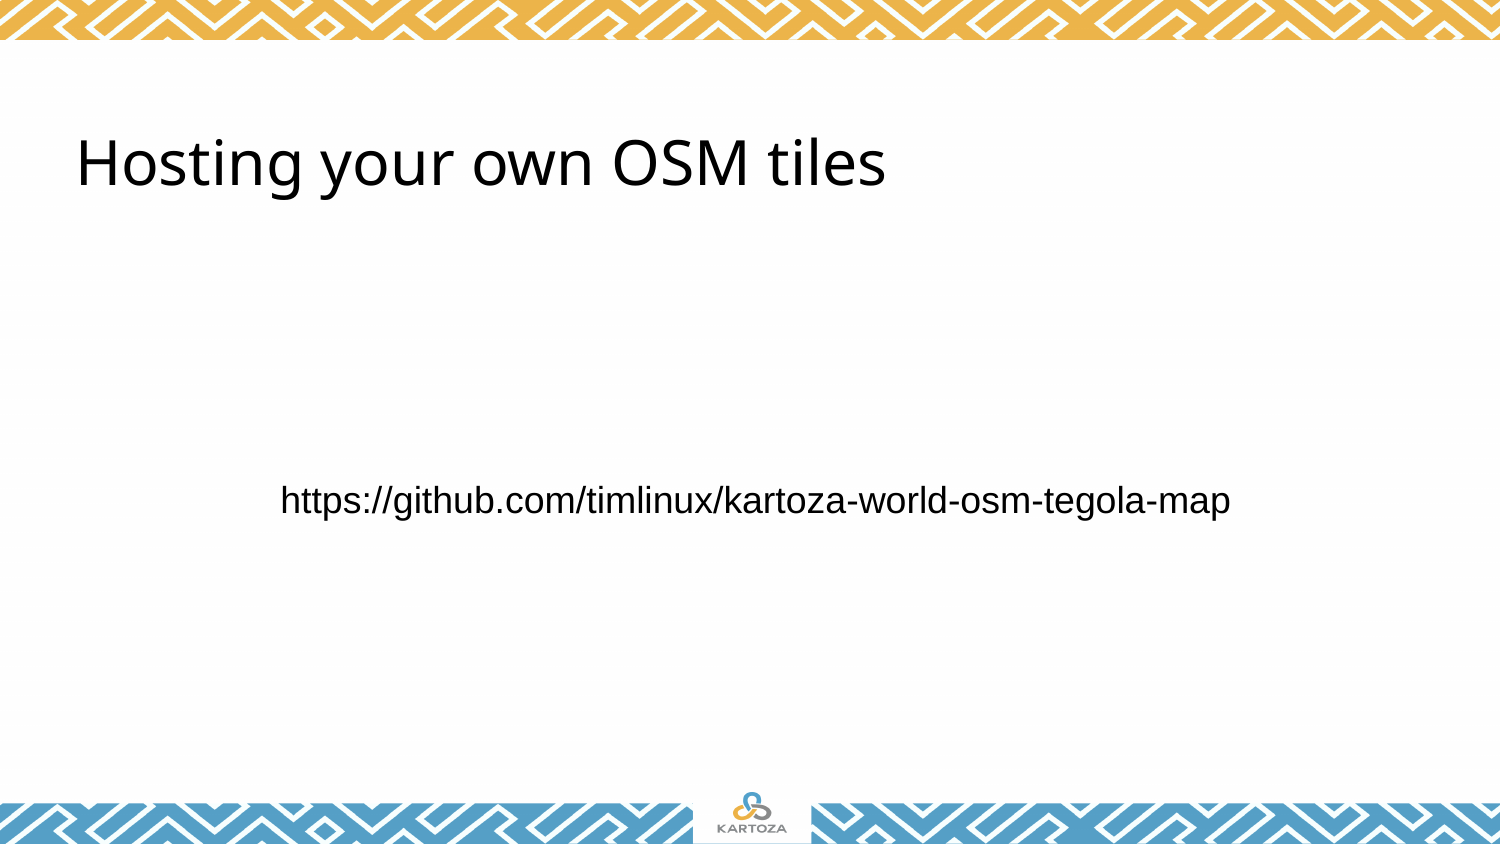

# Hosting your own OSM tiles
https://github.com/timlinux/kartoza-world-osm-tegola-map